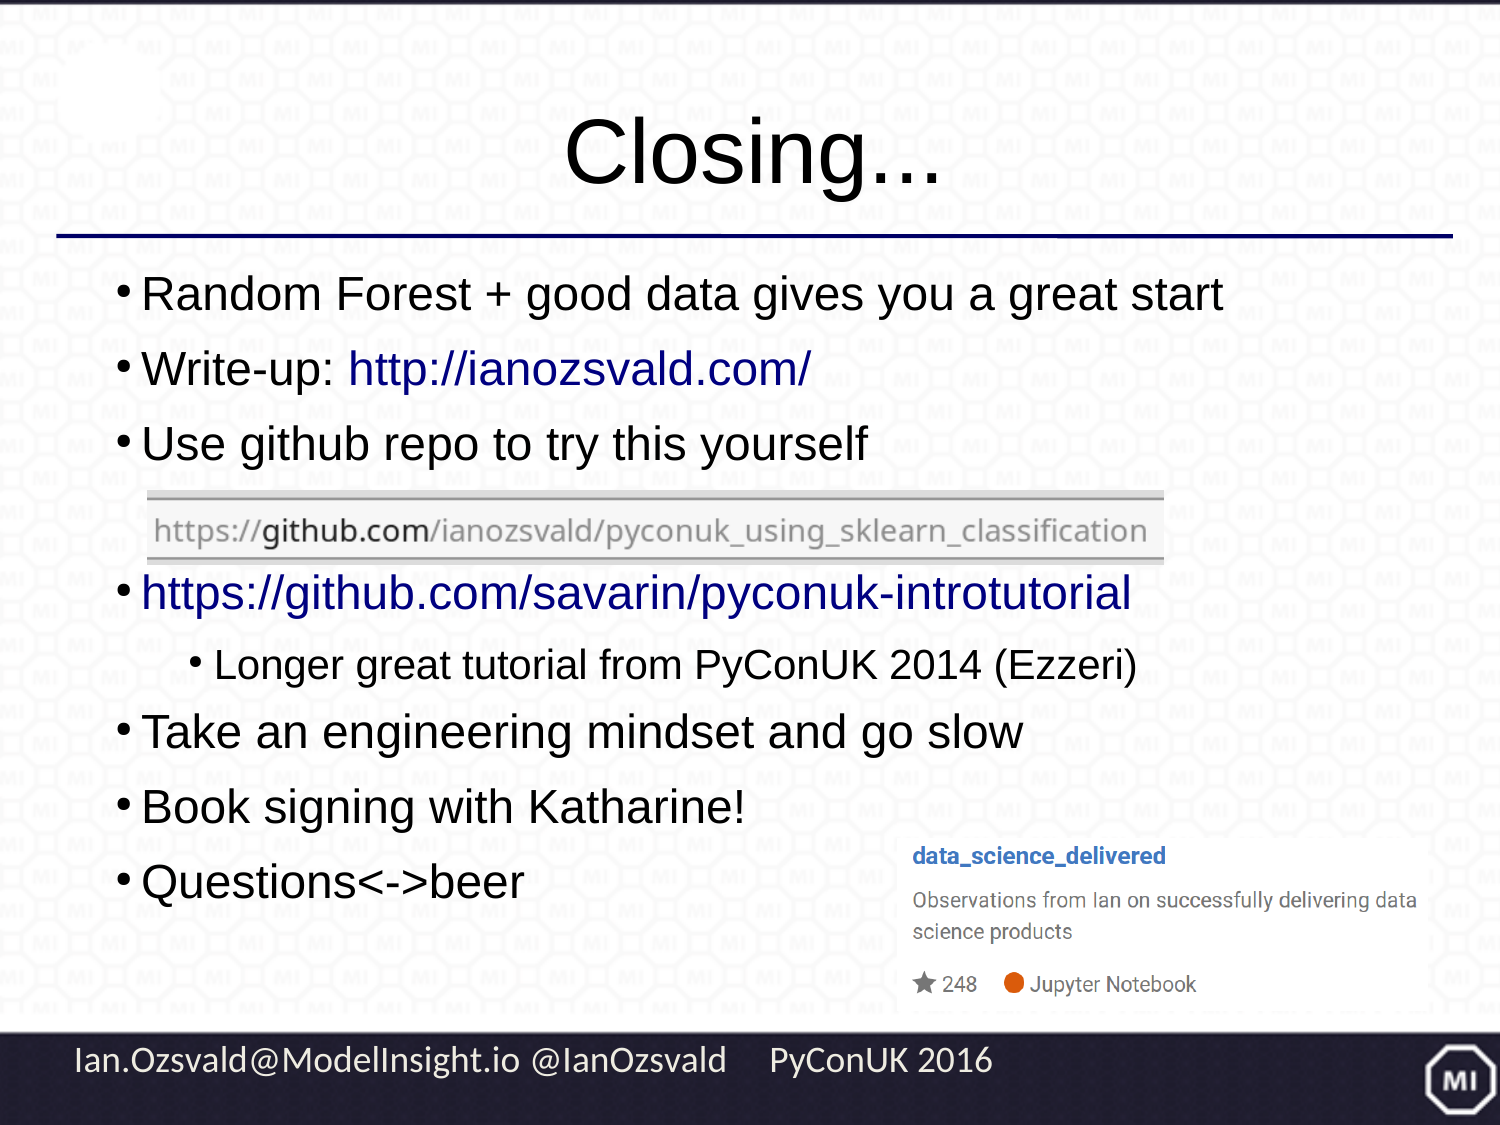

# Closing...
Random Forest + good data gives you a great start
Write-up: http://ianozsvald.com/
Use github repo to try this yourself
https://github.com/savarin/pyconuk-introtutorial
Longer great tutorial from PyConUK 2014 (Ezzeri)
Take an engineering mindset and go slow
Book signing with Katharine!
Questions<->beer